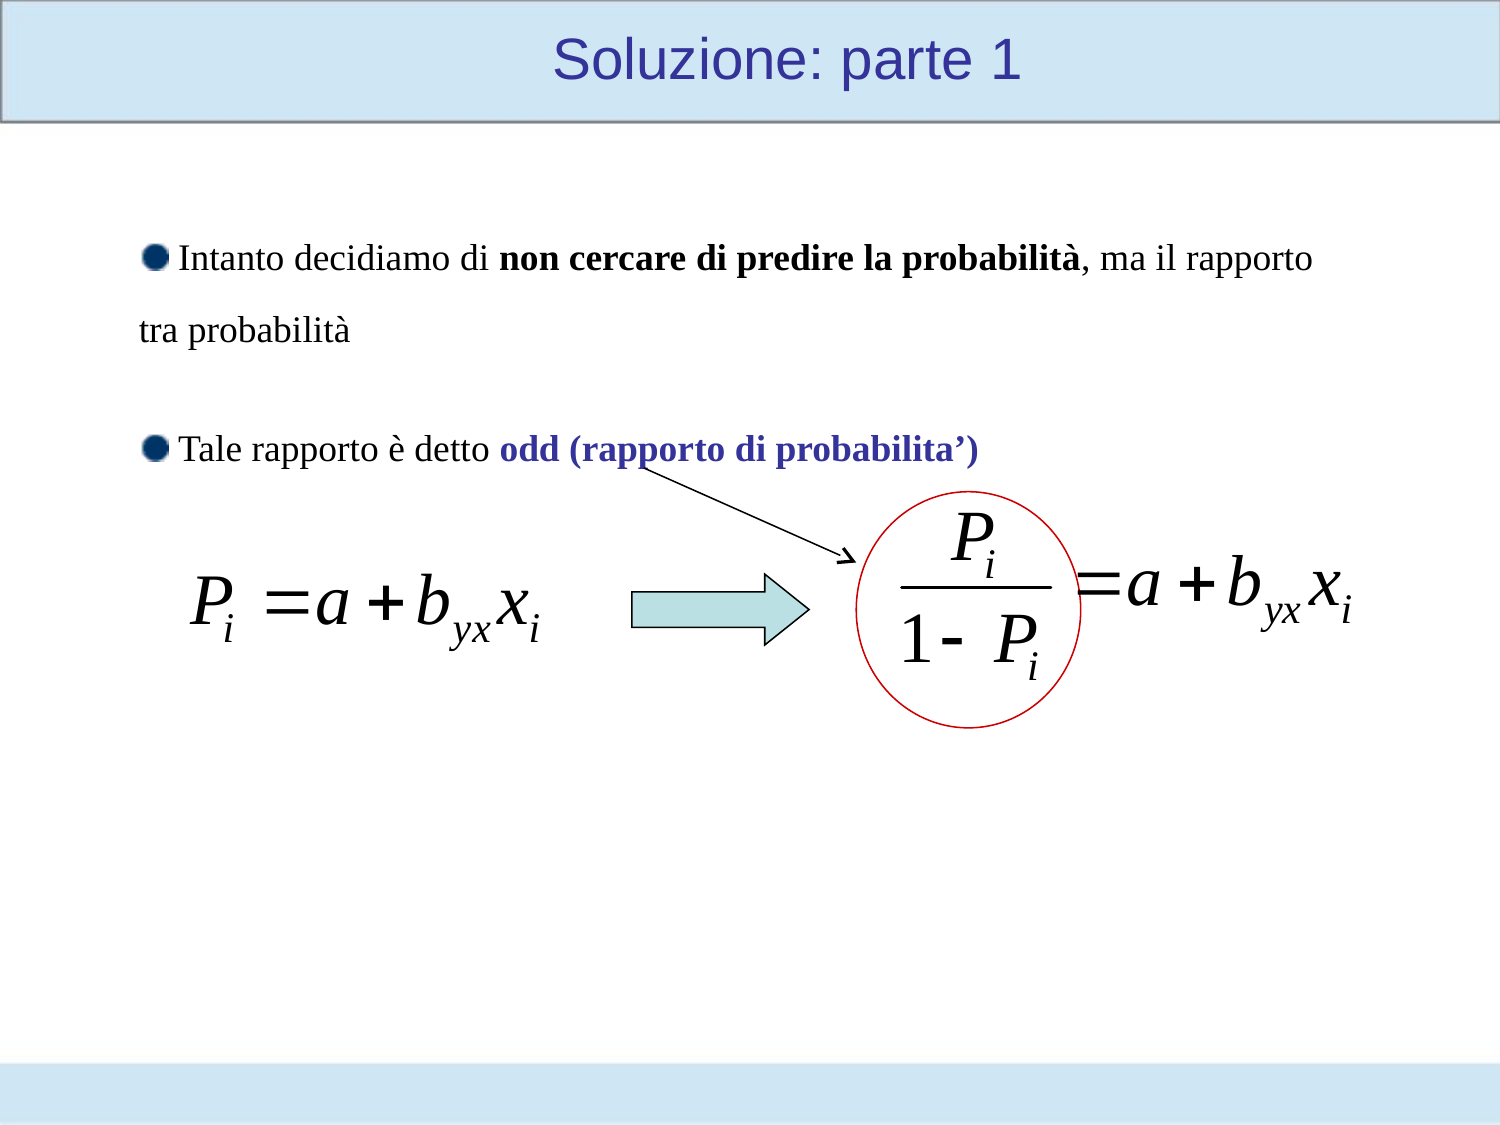

# Soluzione: parte 1
 Intanto decidiamo di non cercare di predire la probabilità, ma il rapporto tra probabilità
 Tale rapporto è detto odd (rapporto di probabilita’)